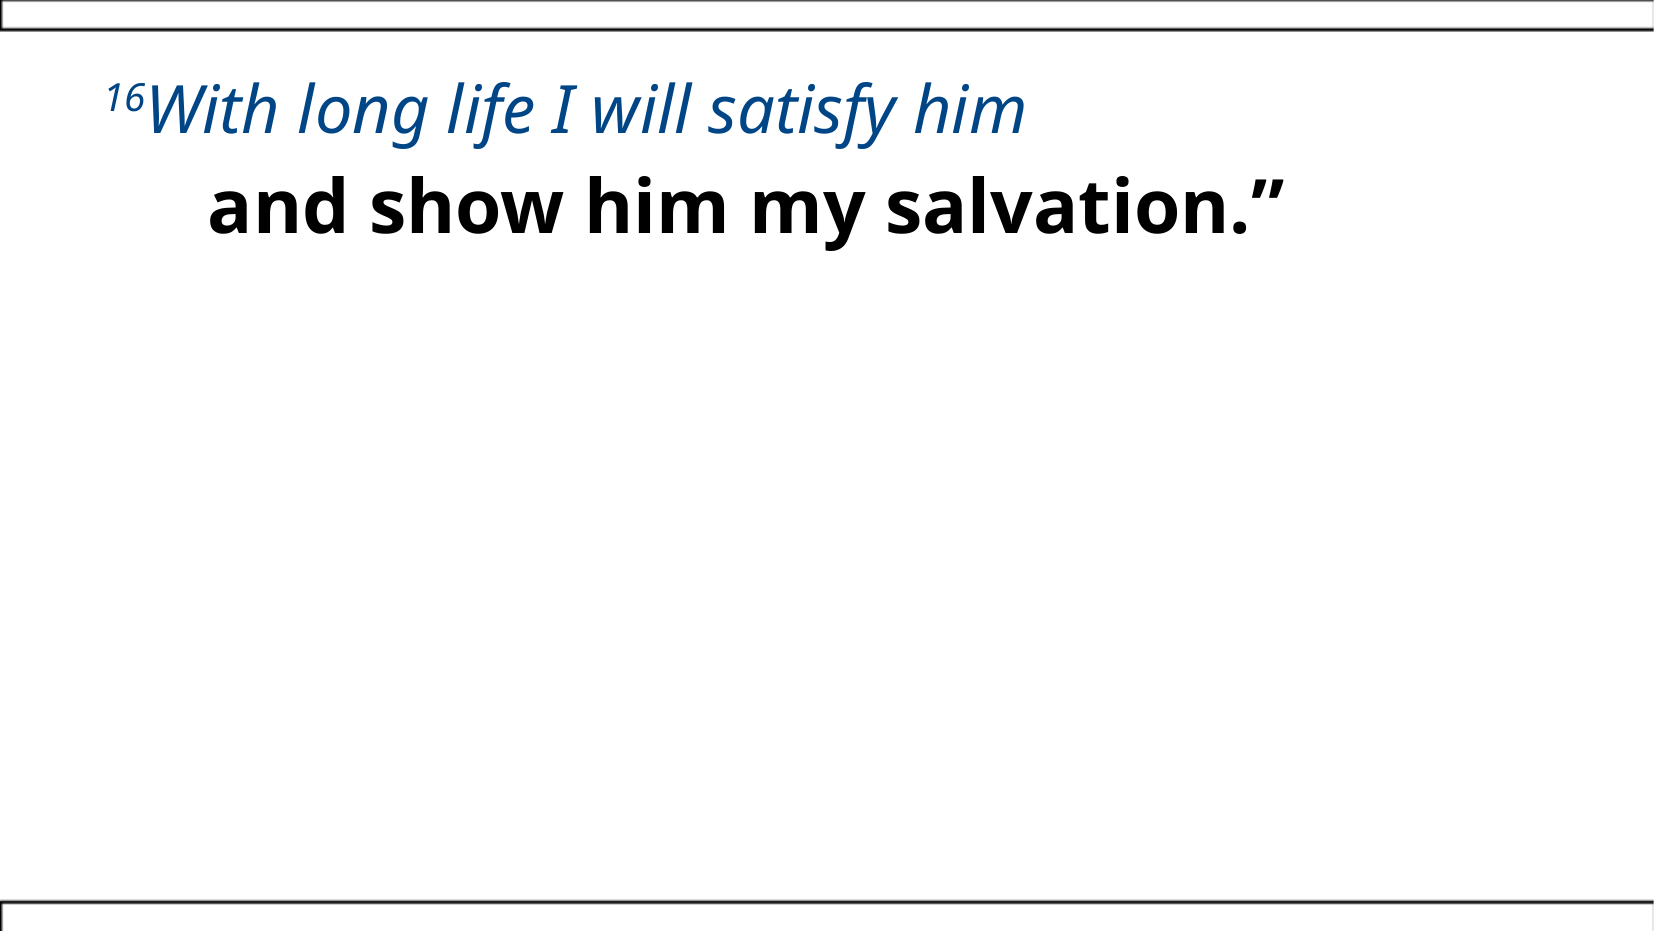

16With long life I will satisfy him
 and show him my salvation.”